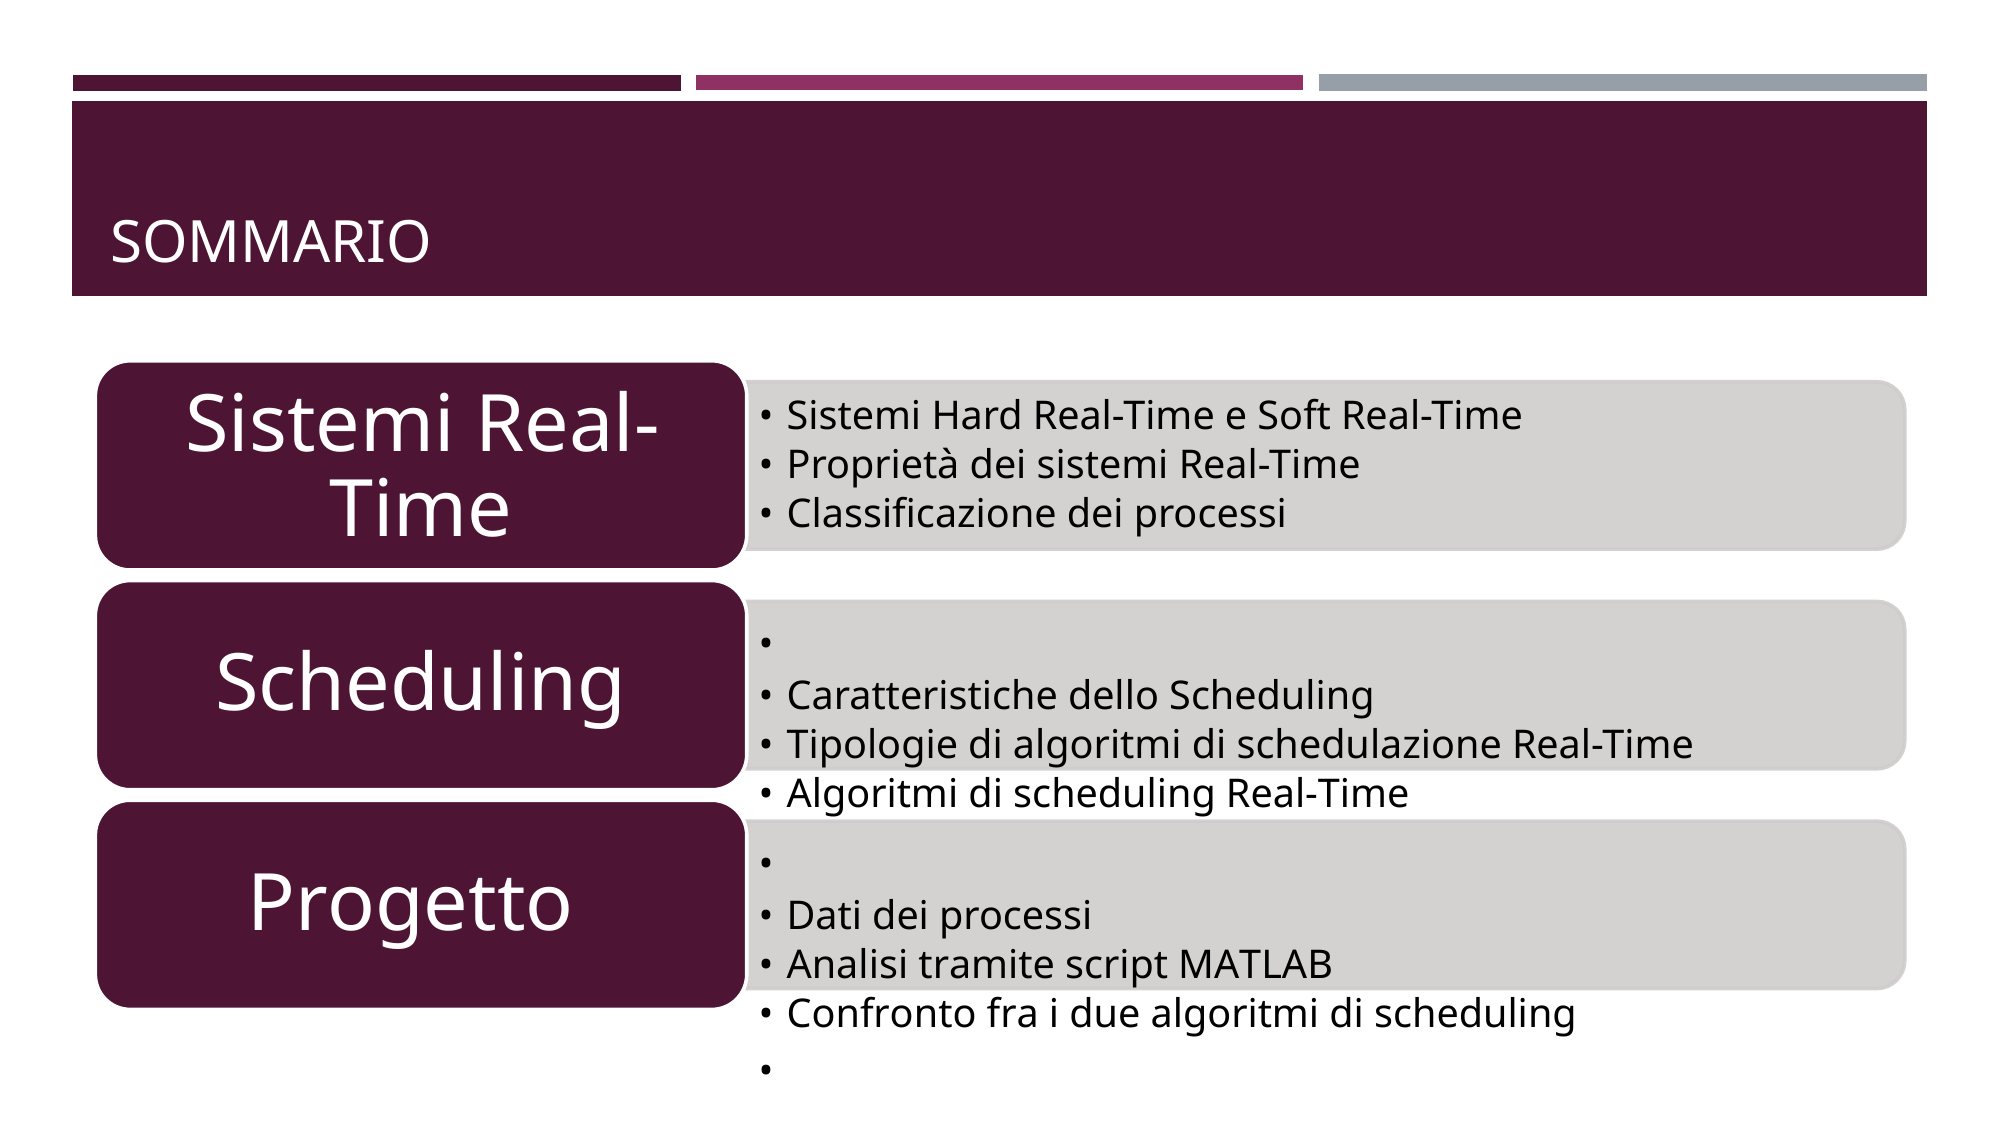

# sommario
Sistemi Real-Time
Sistemi Hard Real-Time e Soft Real-Time
Proprietà dei sistemi Real-Time
Classificazione dei processi
Scheduling
Caratteristiche dello Scheduling
Tipologie di algoritmi di schedulazione Real-Time
Algoritmi di scheduling Real-Time
Progetto
Dati dei processi
Analisi tramite script MATLAB
Confronto fra i due algoritmi di scheduling